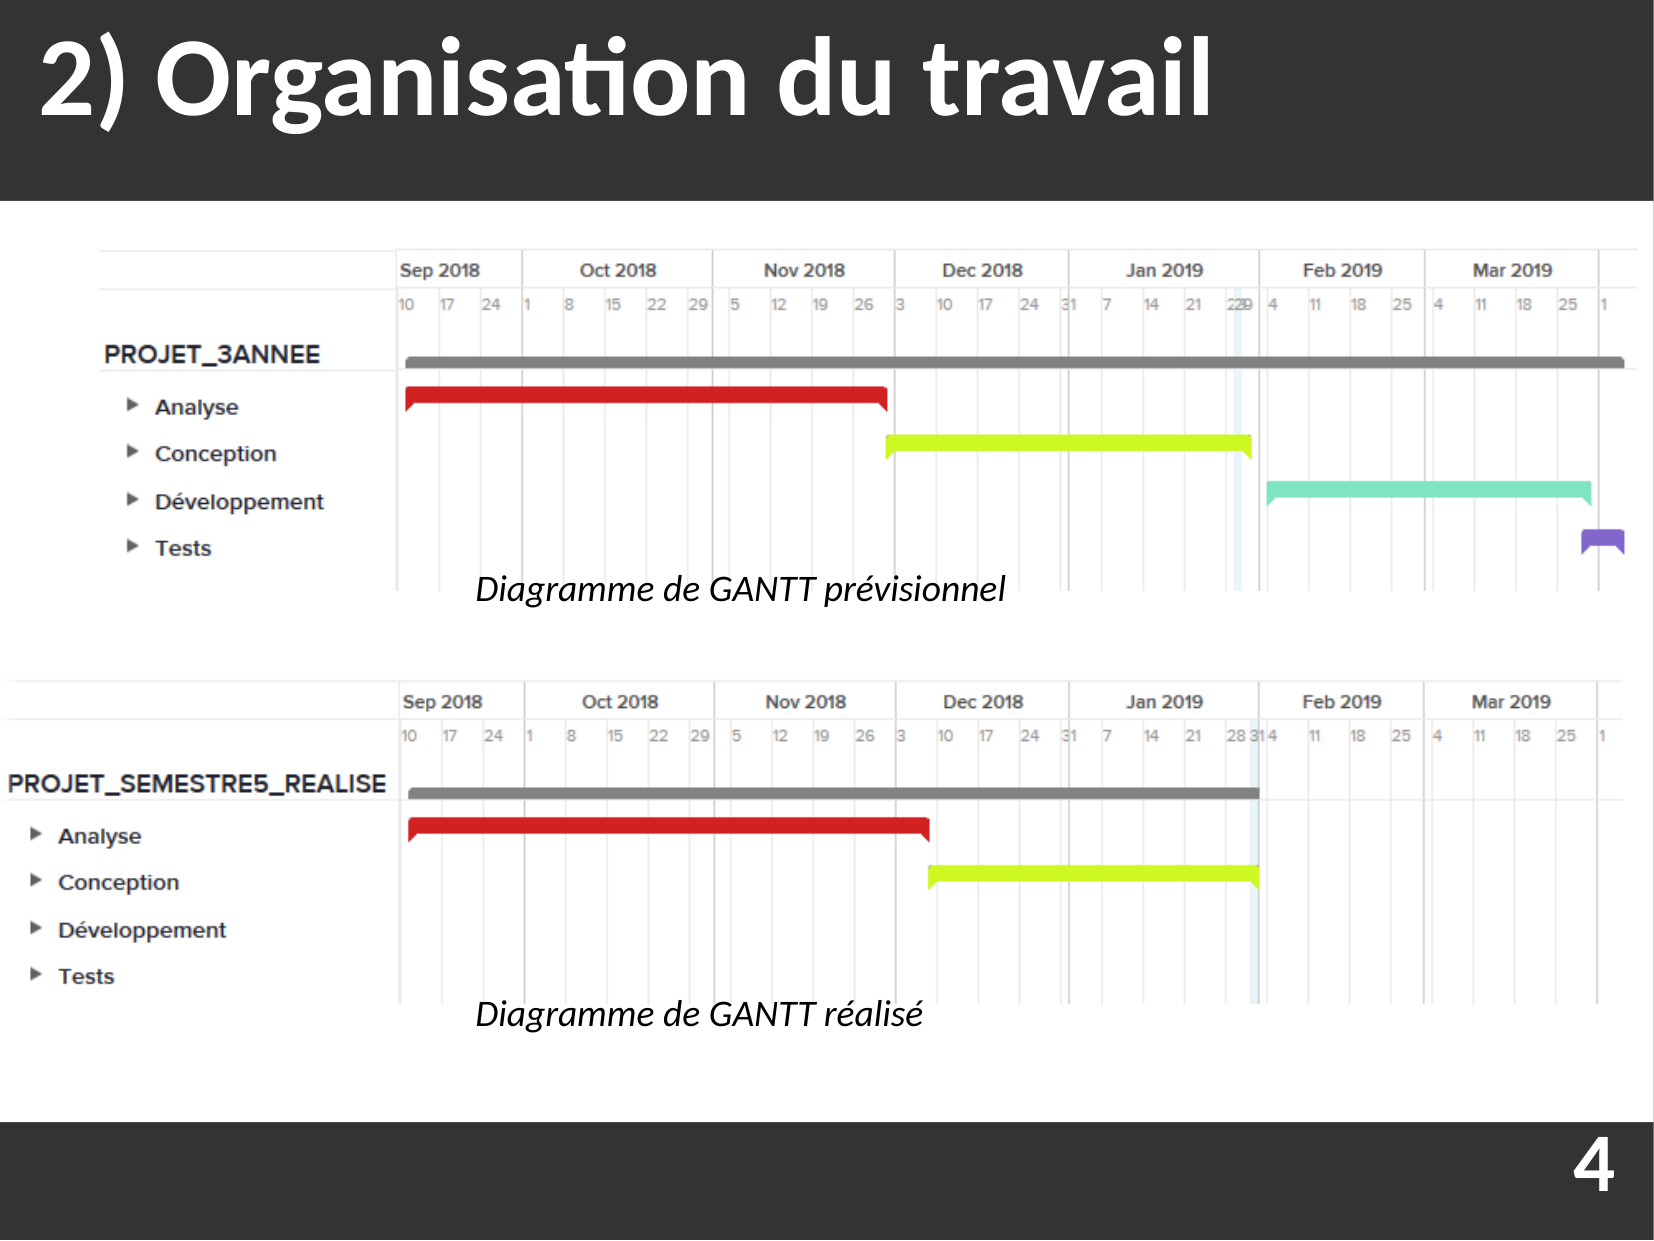

2) Organisation du travail
Diagramme de GANTT prévisionnel
Diagramme de GANTT réalisé
4